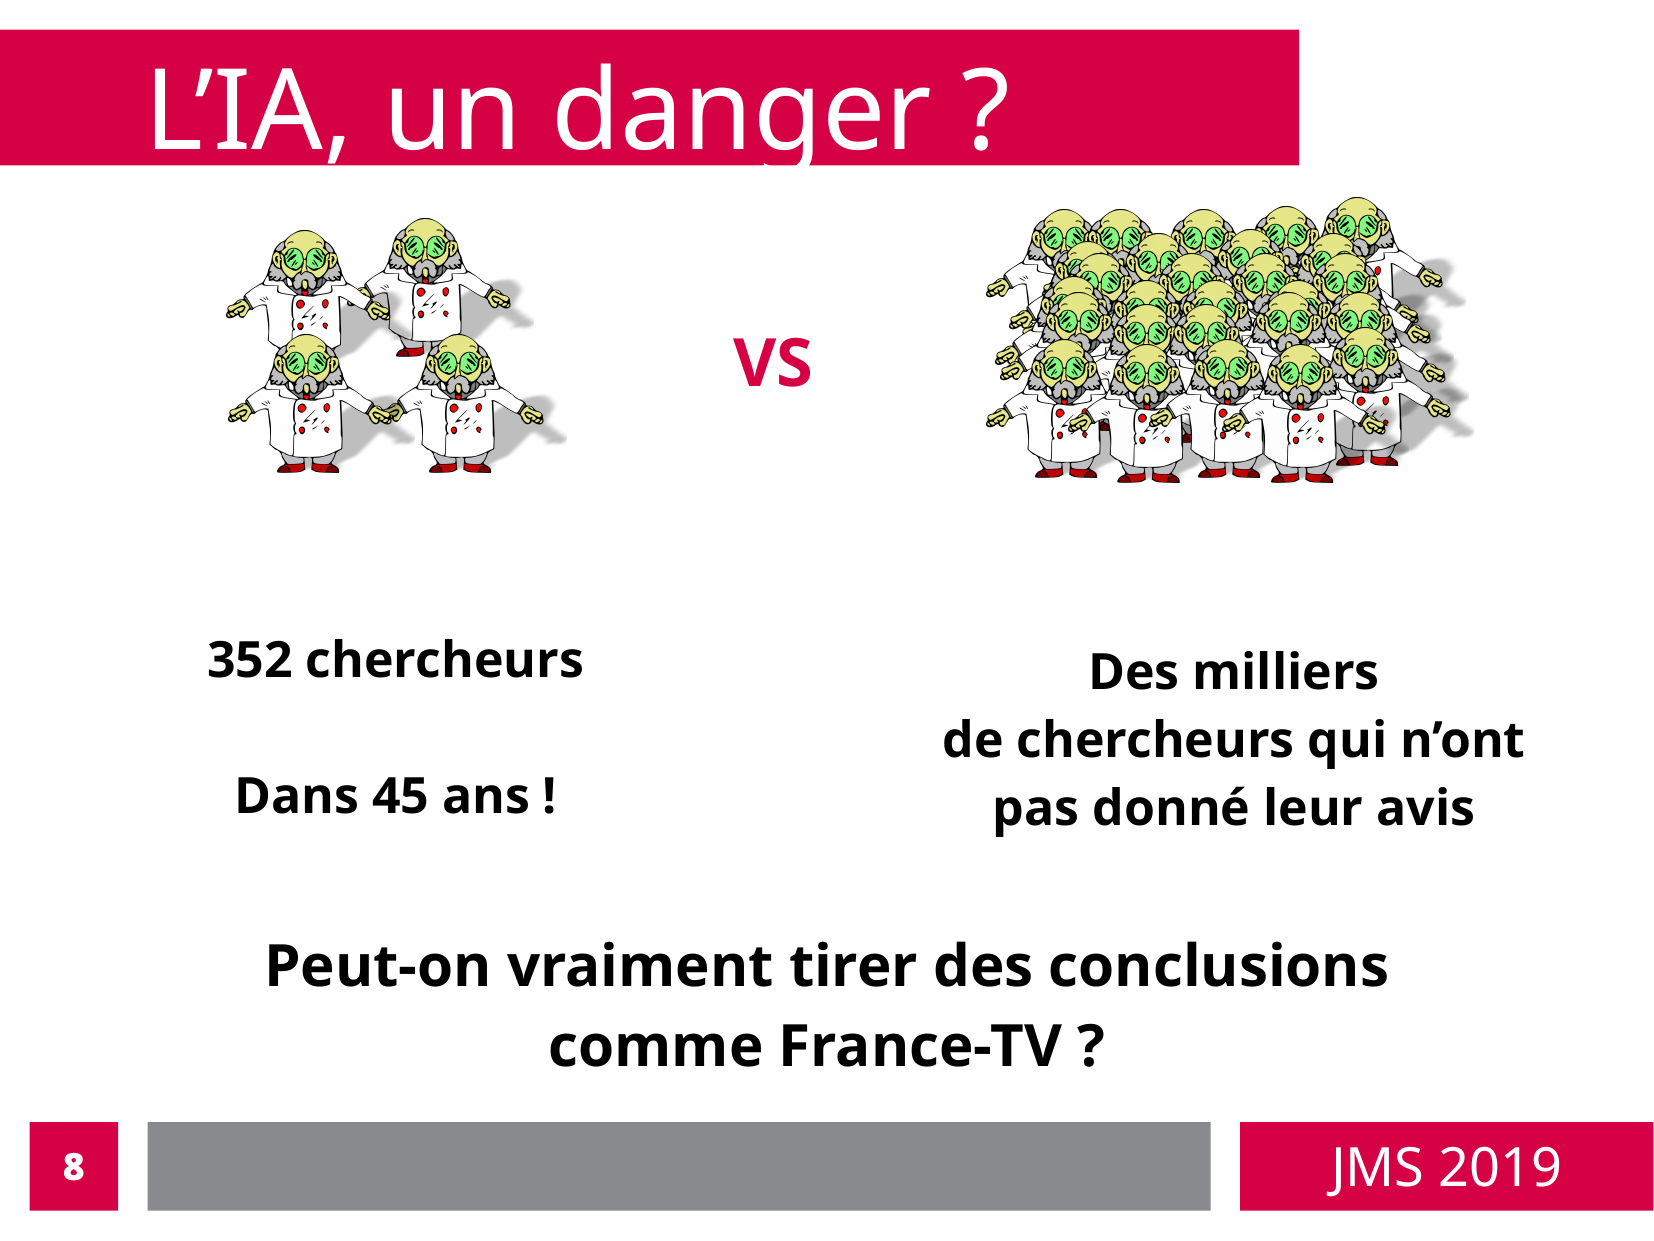

# L’IA, un danger ?
VS
Des milliers
de chercheurs qui n’ont pas donné leur avis
352 chercheurs
Dans 45 ans !
Peut-on vraiment tirer des conclusions comme France-TV ?
8